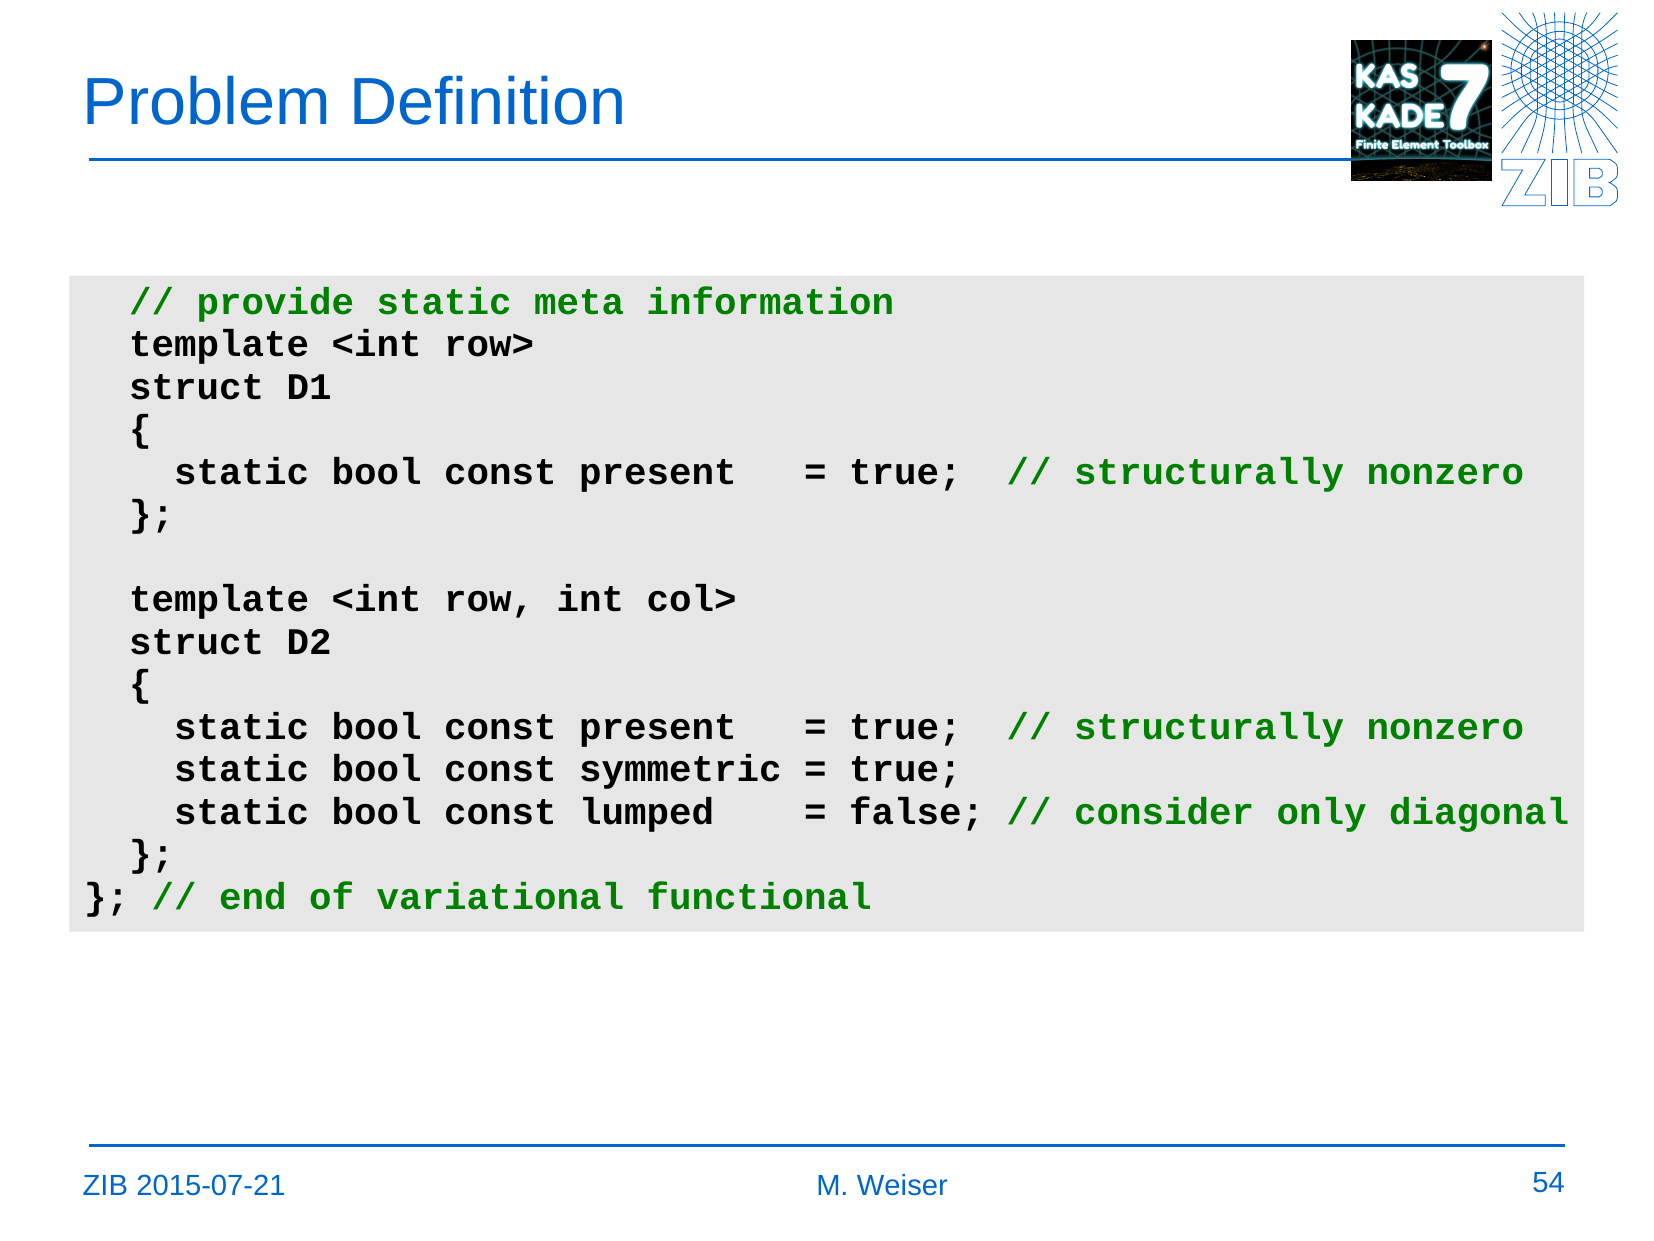

# Problem Definition
 // provide static meta information
 template <int row>
 struct D1
 {
 static bool const present = true; // structurally nonzero
 };
 template <int row, int col>
 struct D2
 {
 static bool const present = true; // structurally nonzero
 static bool const symmetric = true;
 static bool const lumped = false; // consider only diagonal
 };
}; // end of variational functional
54
ZIB 2015-07-21
M. Weiser